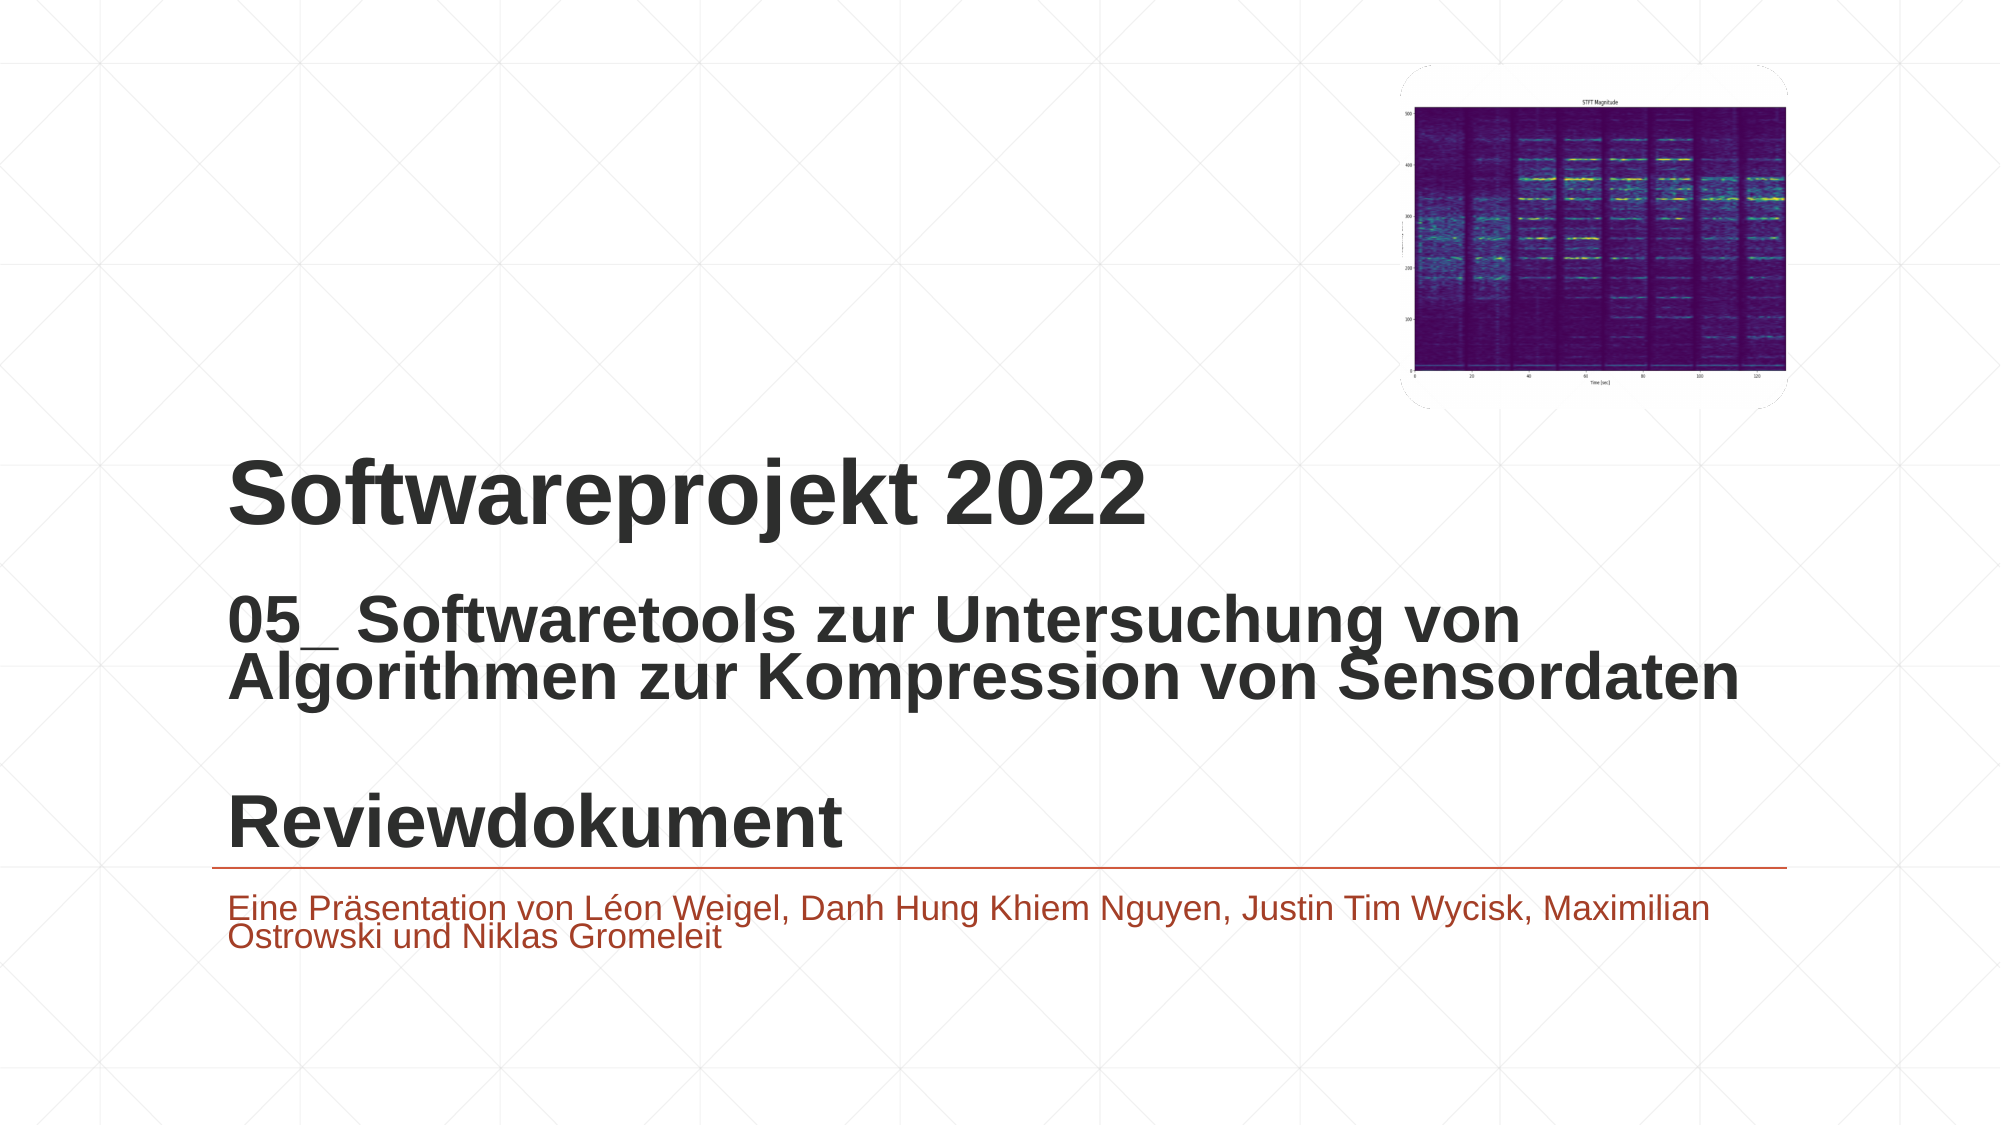

# Softwareprojekt 2022 05_ Softwaretools zur Untersuchung von Algorithmen zur Kompression von Sensordaten Reviewdokument
Eine Präsentation von Léon Weigel, Danh Hung Khiem Nguyen, Justin Tim Wycisk, Maximilian Ostrowski und Niklas Gromeleit